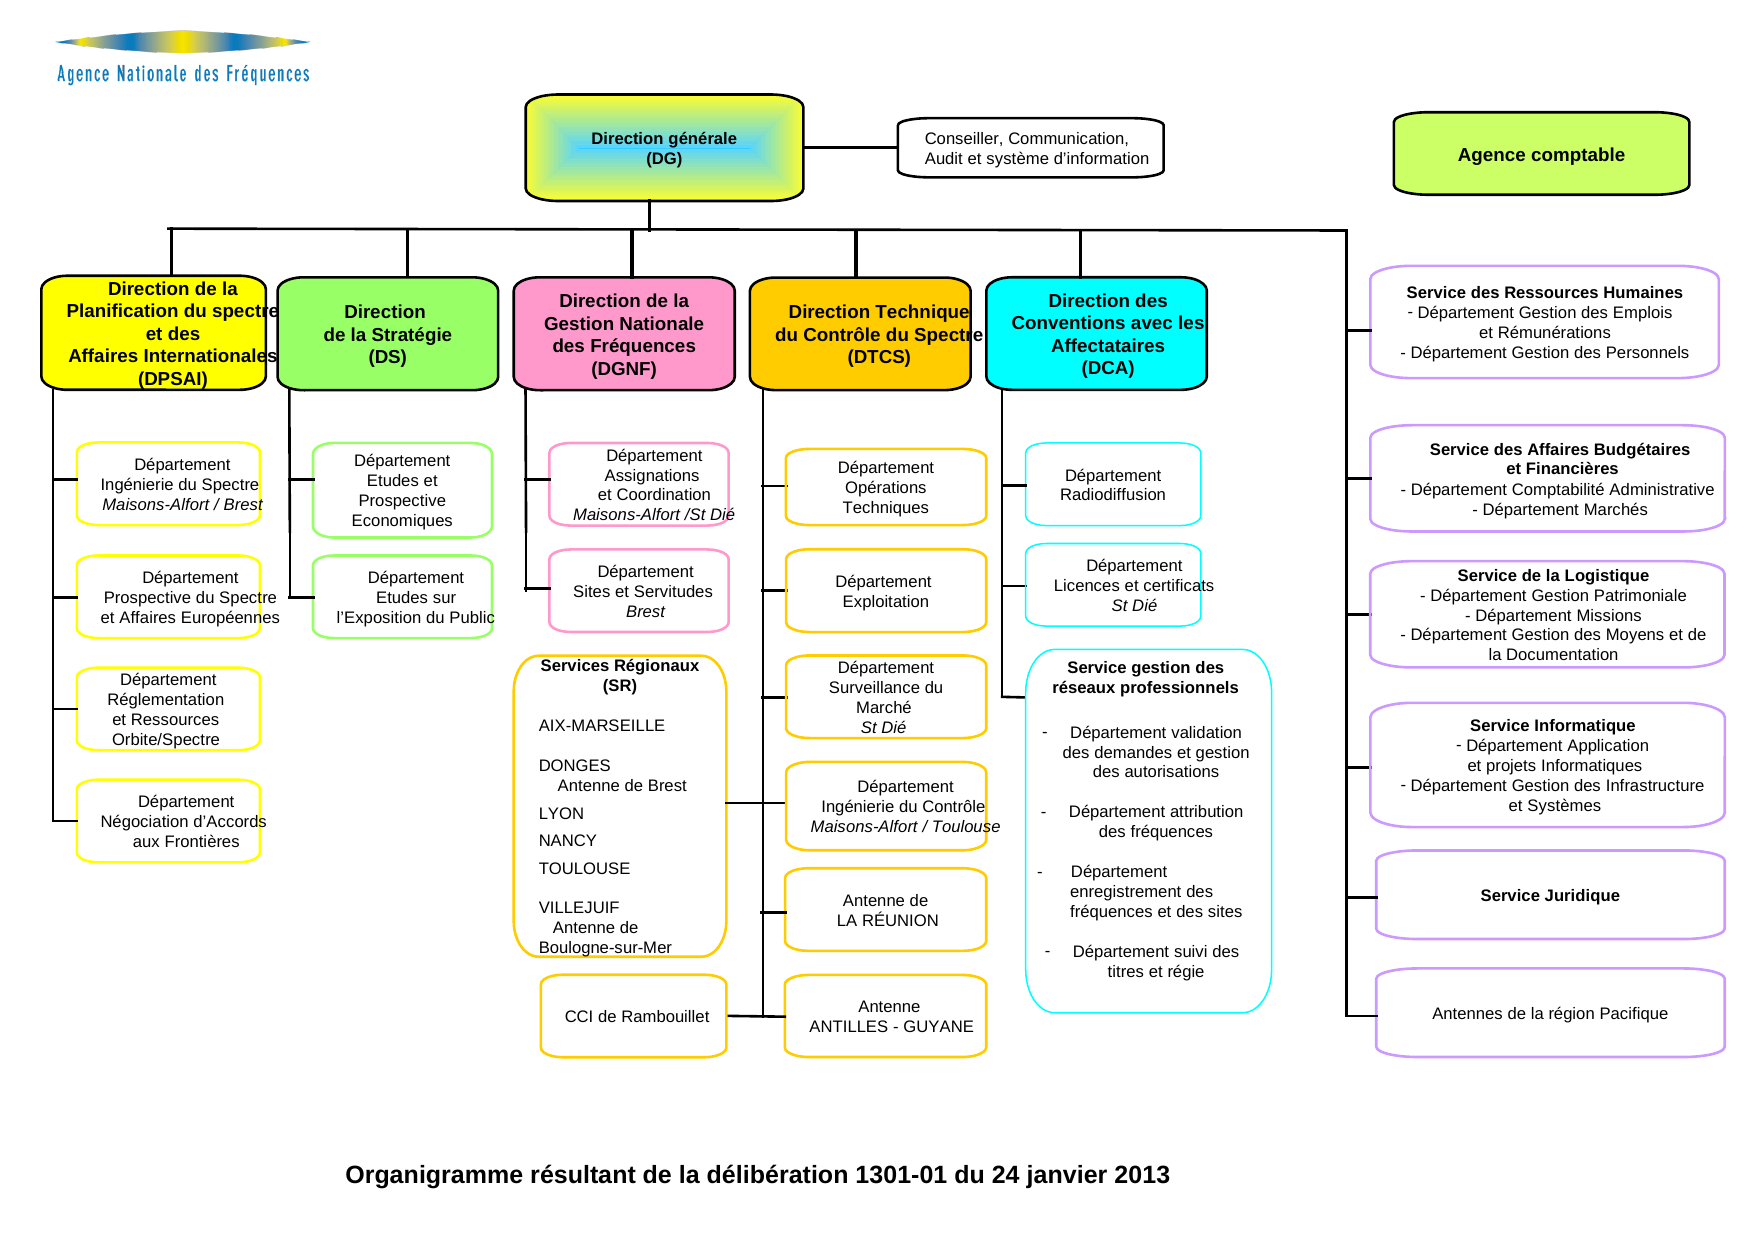

Direction générale
(DG)
Agence comptable
Conseiller, Communication,
Audit et système d’information
Service des Ressources Humaines
 Département Gestion des Emplois
et Rémunérations
- Département Gestion des Personnels
Direction de la
Planification du spectre
et des
Affaires Internationales
(DPSAI)
Direction
de la Stratégie
(DS)
Direction de la
Gestion Nationale
des Fréquences
(DGNF)
Direction des
Conventions avec les
Affectataires
(DCA)
Direction Technique
du Contrôle du Spectre
(DTCS)
Service des Affaires Budgétaires
 et Financières
- Département Comptabilité Administrative
- Département Marchés
Département
Ingénierie du Spectre
Maisons-Alfort / Brest
Département
Etudes et
Prospective
Economiques
Département
Assignations
et Coordination
Maisons-Alfort /St Dié
Département
Radiodiffusion
Département
Opérations
Techniques
Département
 Licences et certificats
St Dié
Département
Exploitation
Département
Sites et Servitudes
Brest
Département
Prospective du Spectre
et Affaires Européennes
Département
Etudes sur
l’Exposition du Public
Service de la Logistique
- Département Gestion Patrimoniale
- Département Missions
- Département Gestion des Moyens et de
la Documentation
Service gestion des réseaux professionnels
Département
Surveillance du
Marché
St Dié
Services Régionaux
(SR)
AIX-MARSEILLE
DONGES
 Antenne de Brest
LYON
NANCY
TOULOUSE
VILLEJUIF
 Antenne de
Boulogne-sur-Mer
Département
Réglementation
et Ressources
Orbite/Spectre
Service Informatique
 Département Application
et projets Informatiques
 Département Gestion des Infrastructure
et Systèmes
Département validation des demandes et gestion des autorisations
Département attribution des fréquences
 - Département
 enregistrement des
 fréquences et des sites
Département suivi des titres et régie
Département
Ingénierie du Contrôle
Maisons-Alfort / Toulouse
Département
Négociation d’Accords
aux Frontières
Service Juridique
Antenne de
 LA RÉUNION
Antennes de la région Pacifique
CCI de Rambouillet
Antenne
ANTILLES - GUYANE
Organigramme résultant de la délibération 1301-01 du 24 janvier 2013